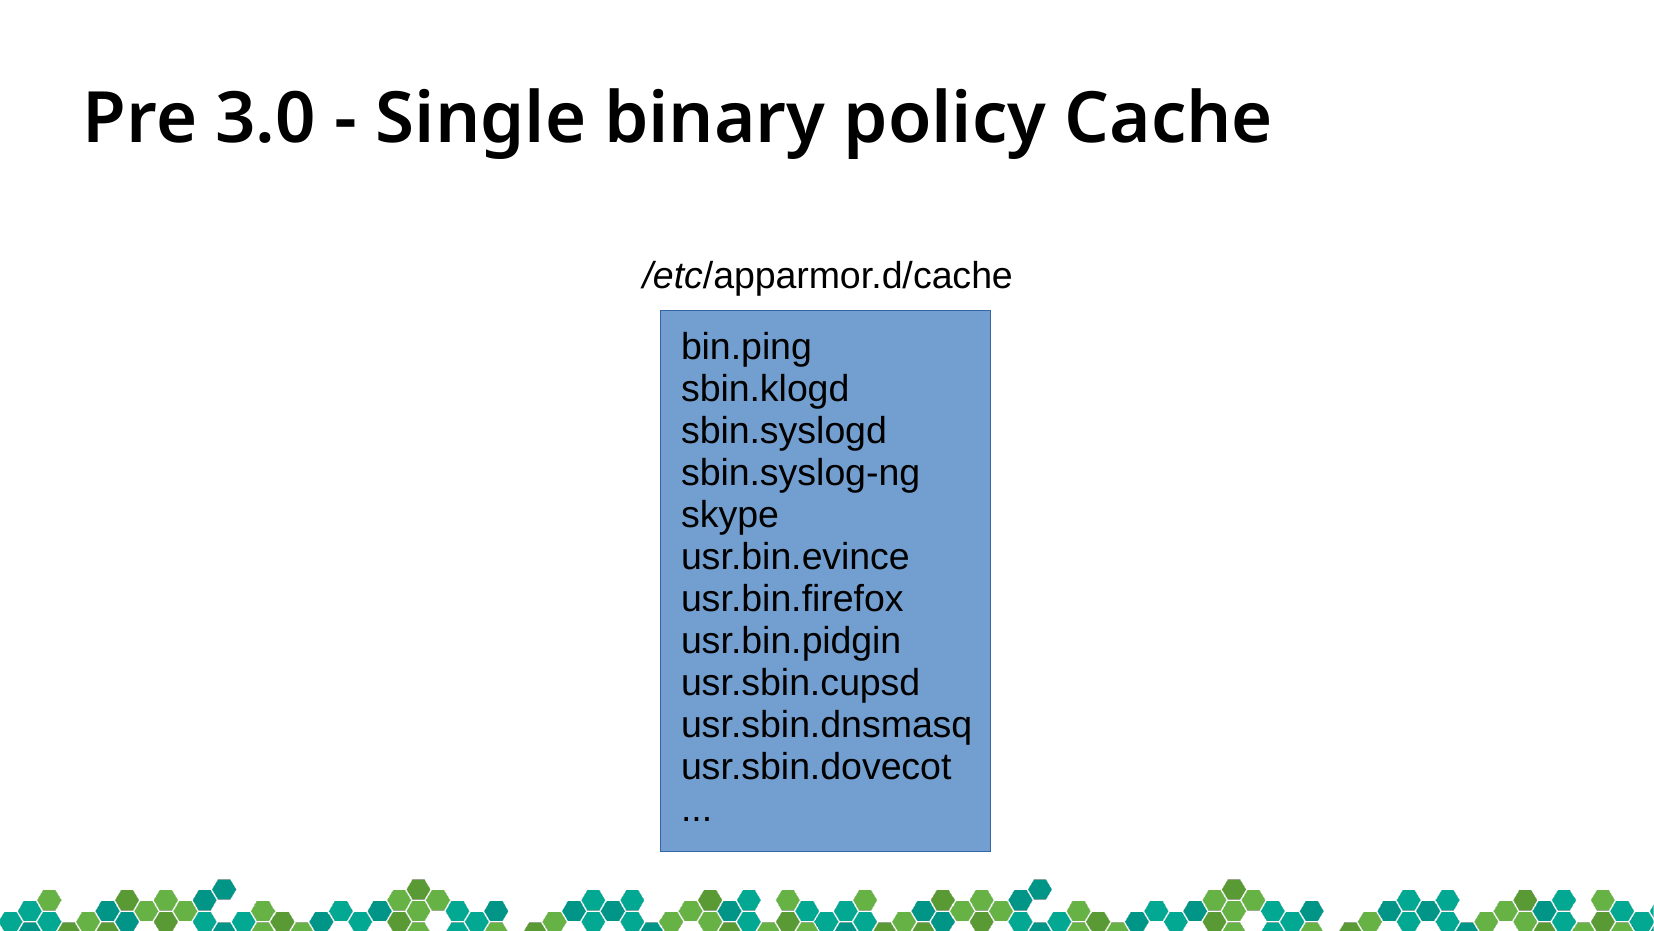

# Pre 3.0 - Single binary policy Cache
/etc/apparmor.d/cache
bin.ping
sbin.klogd
sbin.syslogd
sbin.syslog-ng
skype
usr.bin.evince
usr.bin.firefox
usr.bin.pidgin
usr.sbin.cupsd
usr.sbin.dnsmasq
usr.sbin.dovecot
...